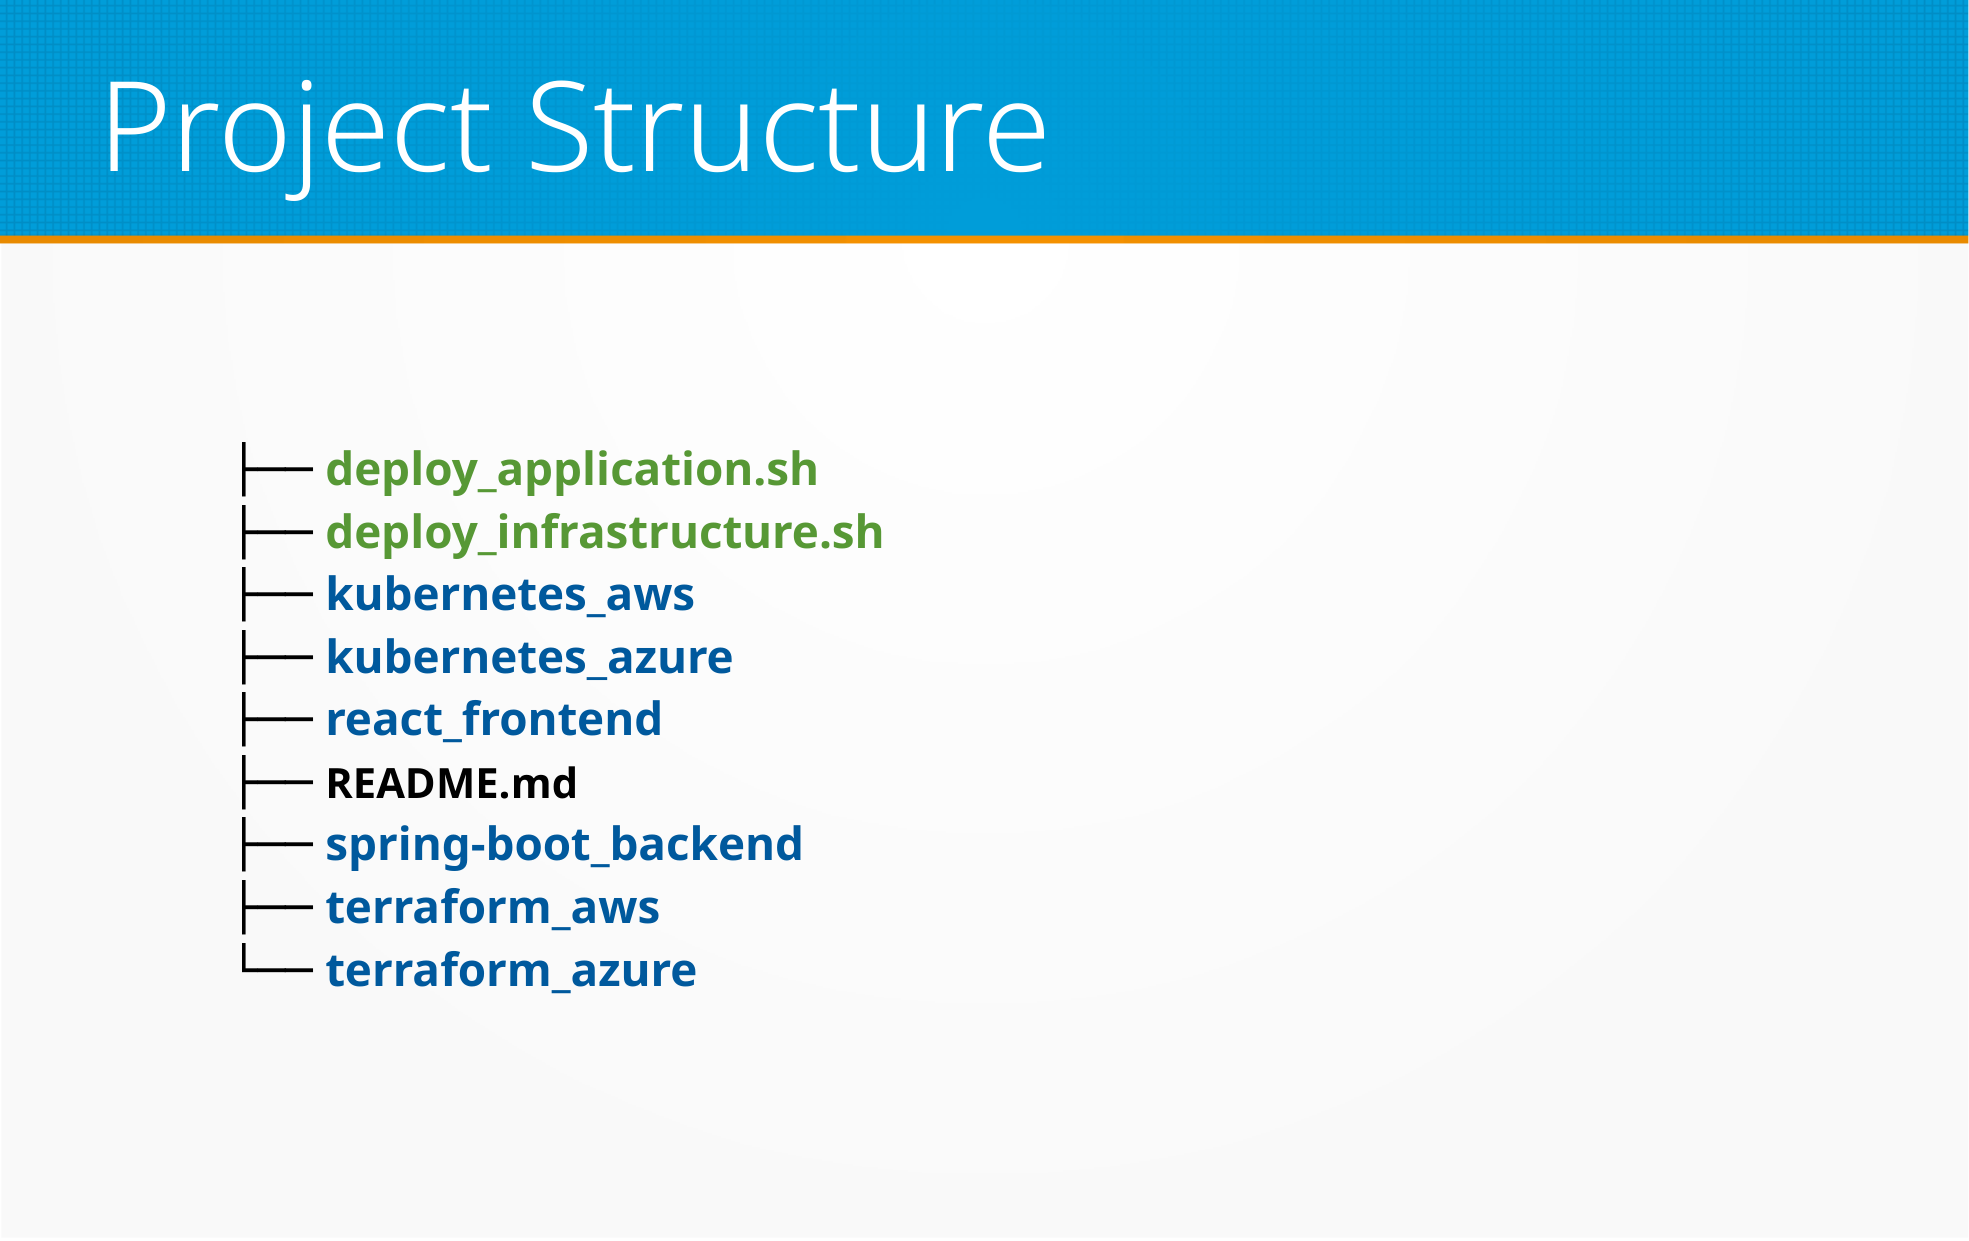

# Project Structure
├── deploy_application.sh
├── deploy_infrastructure.sh
├── kubernetes_aws
├── kubernetes_azure
├── react_frontend
├── README.md
├── spring-boot_backend
├── terraform_aws
└── terraform_azure